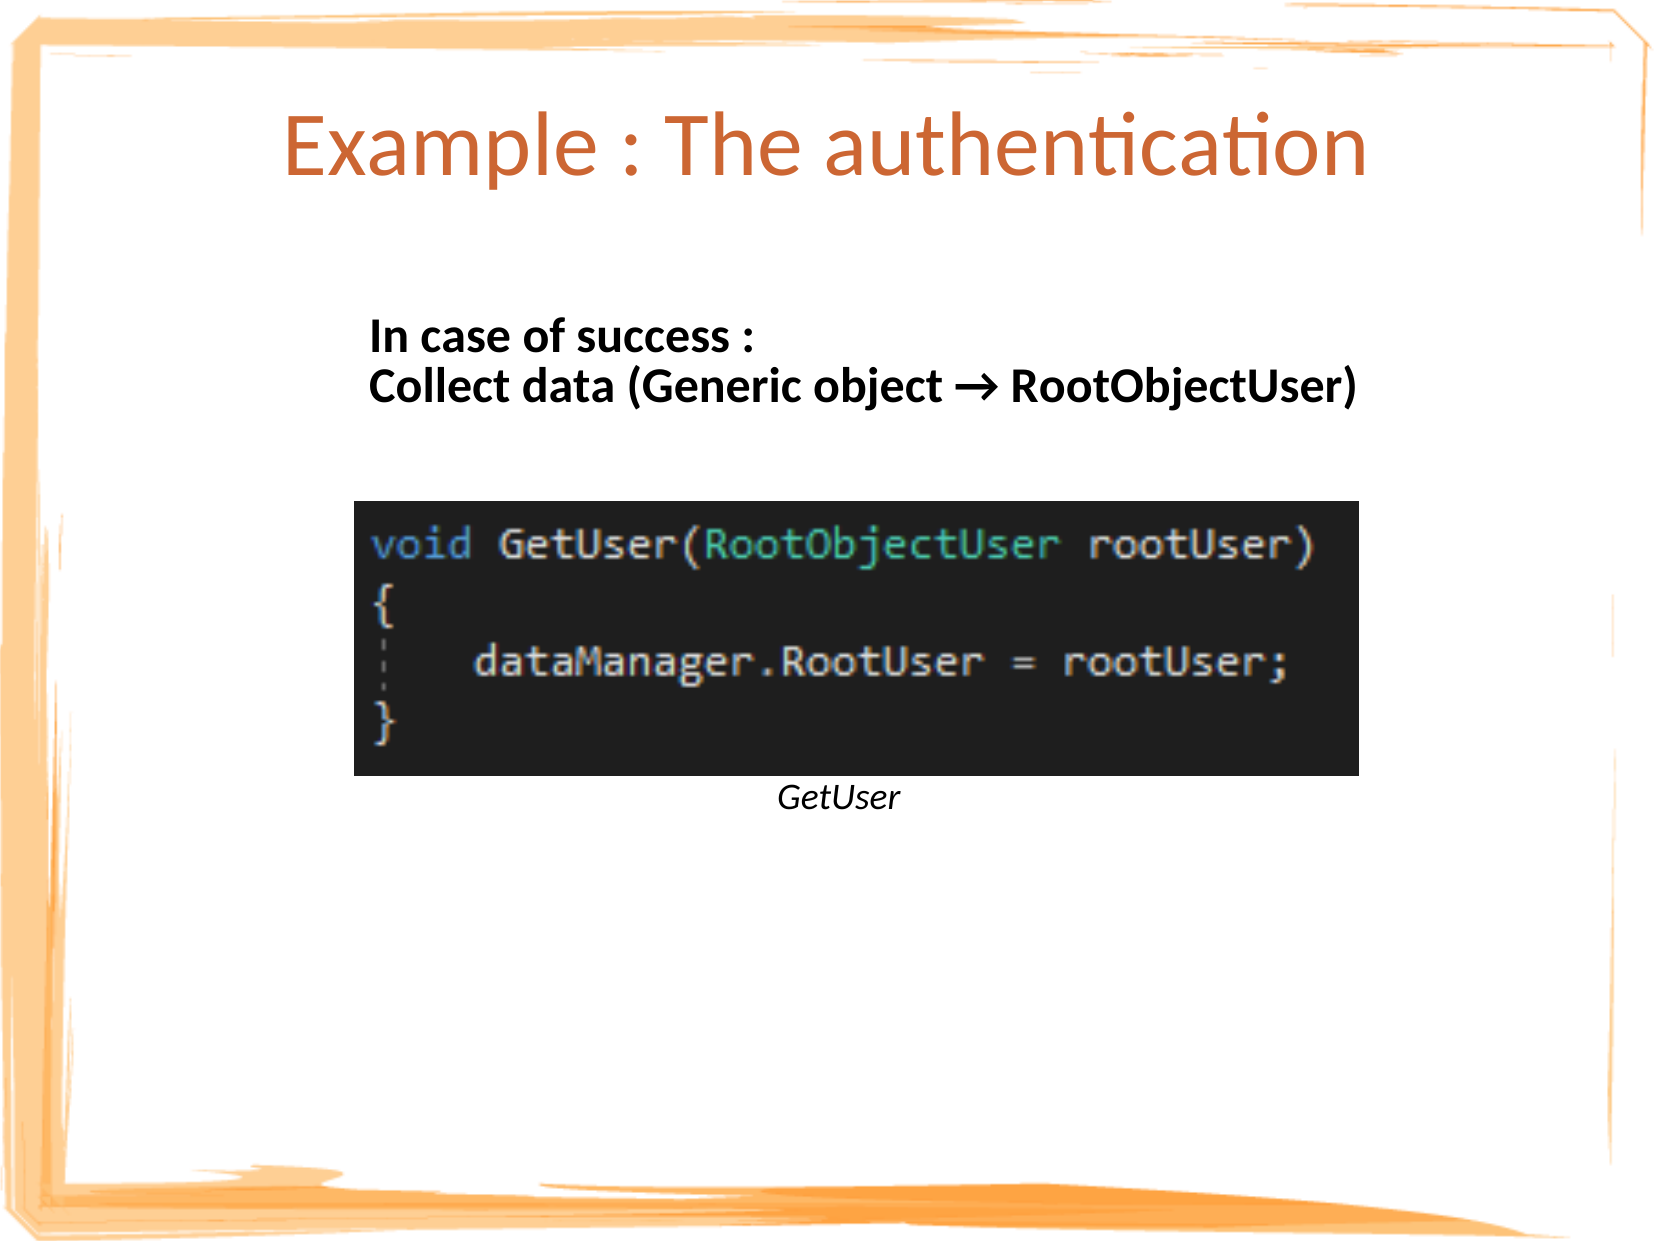

# Example : The authentication
In case of success :
Collect data (Generic object → RootObjectUser)
GetUser